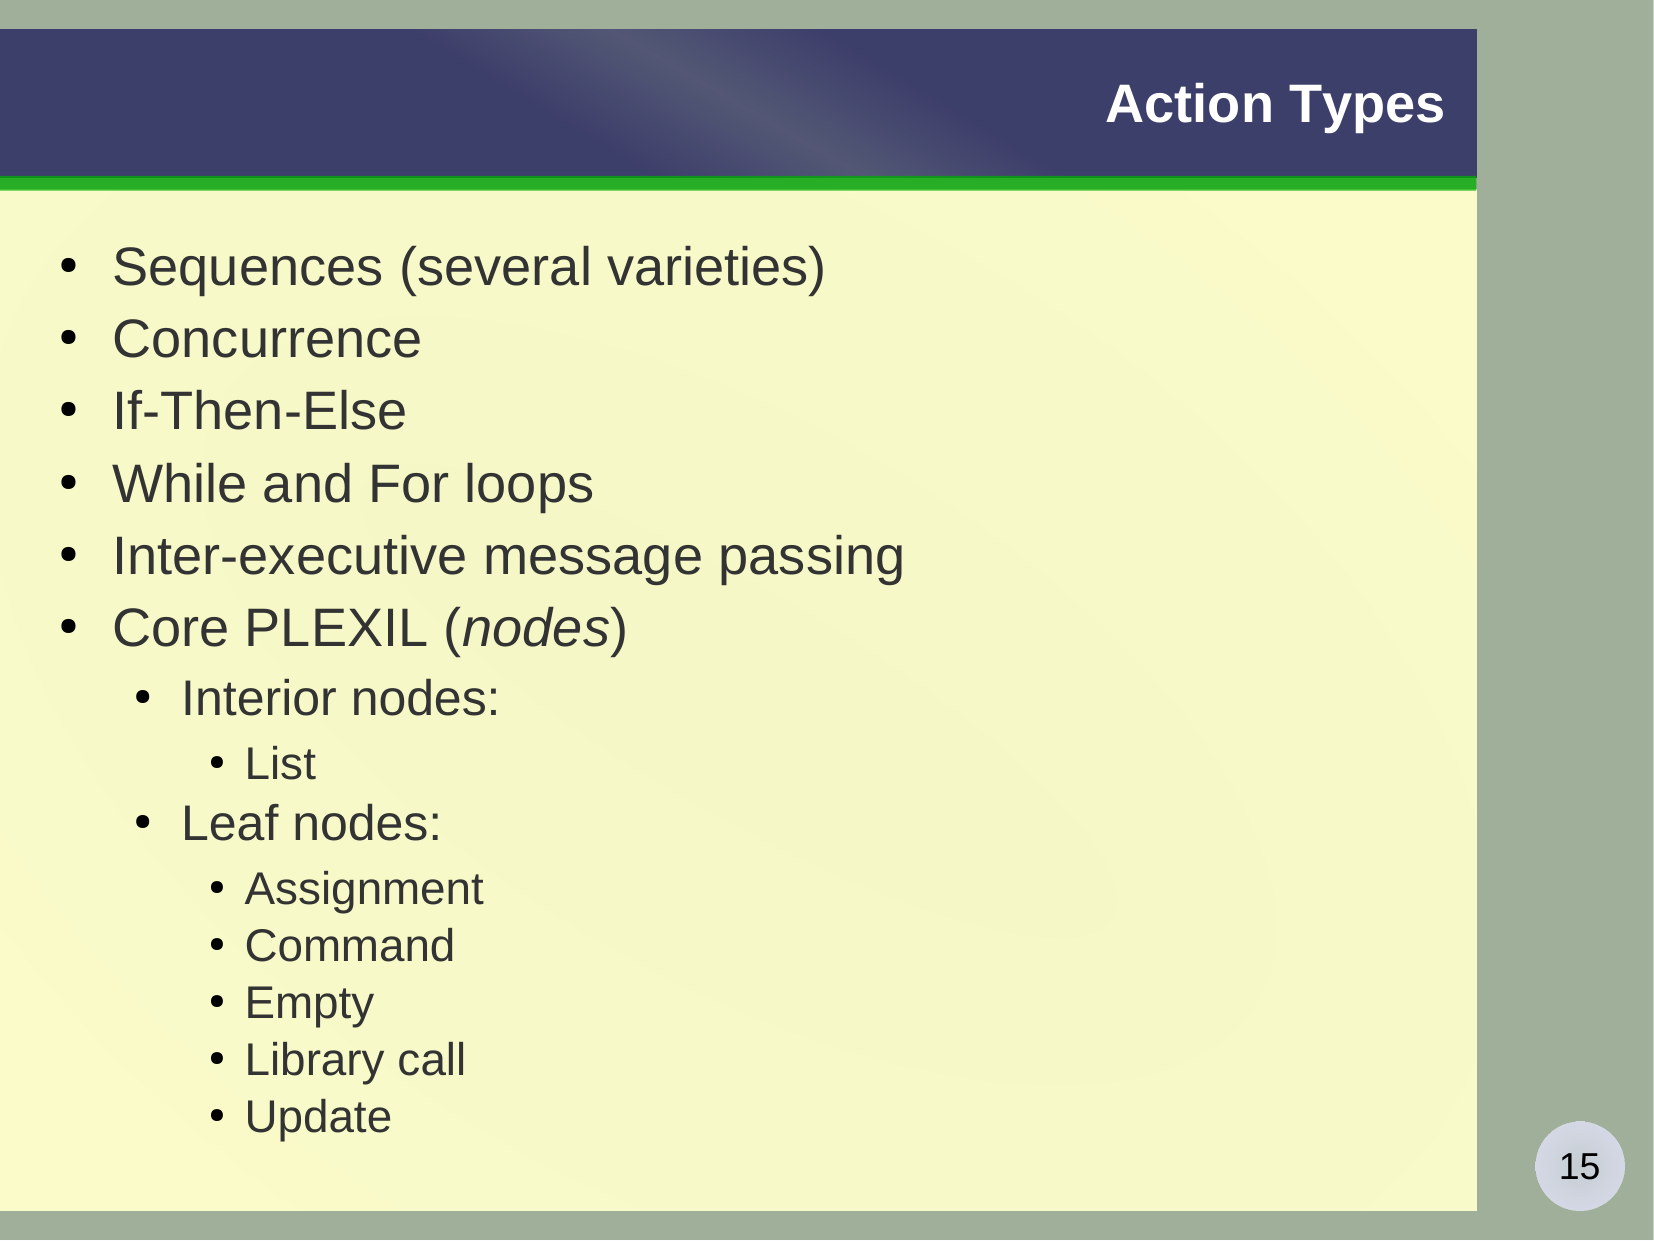

# Action Types
Sequences (several varieties)
Concurrence
If-Then-Else
While and For loops
Inter-executive message passing
Core PLEXIL (nodes)
Interior nodes:
List
Leaf nodes:
Assignment
Command
Empty
Library call
Update